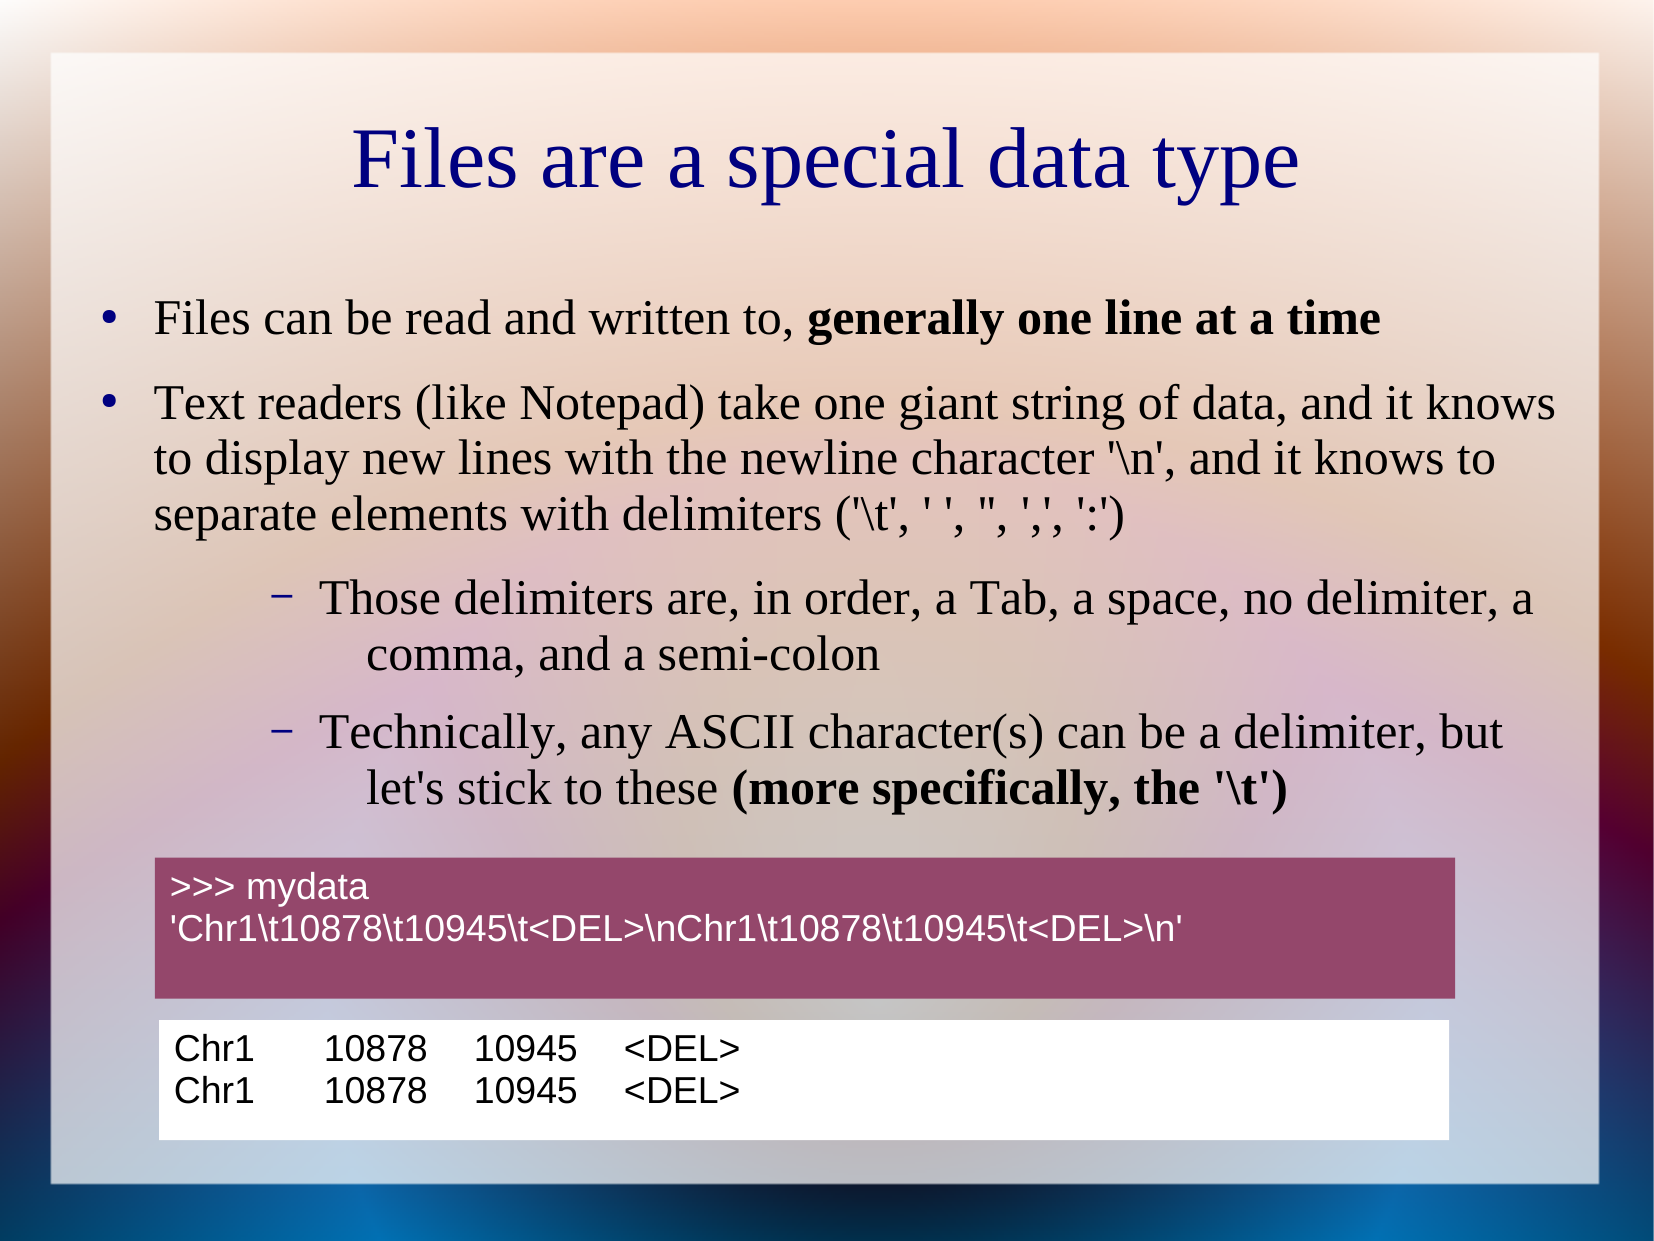

# Files are a special data type
Files can be read and written to, generally one line at a time
Text readers (like Notepad) take one giant string of data, and it knows to display new lines with the newline character '\n', and it knows to separate elements with delimiters ('\t', ' ', '', ',', ':')
Those delimiters are, in order, a Tab, a space, no delimiter, a comma, and a semi-colon
Technically, any ASCII character(s) can be a delimiter, but let's stick to these (more specifically, the '\t')
>>> mydata
'Chr1\t10878\t10945\t<DEL>\nChr1\t10878\t10945\t<DEL>\n'
Chr1	10878	10945	<DEL>
Chr1	10878	10945	<DEL>